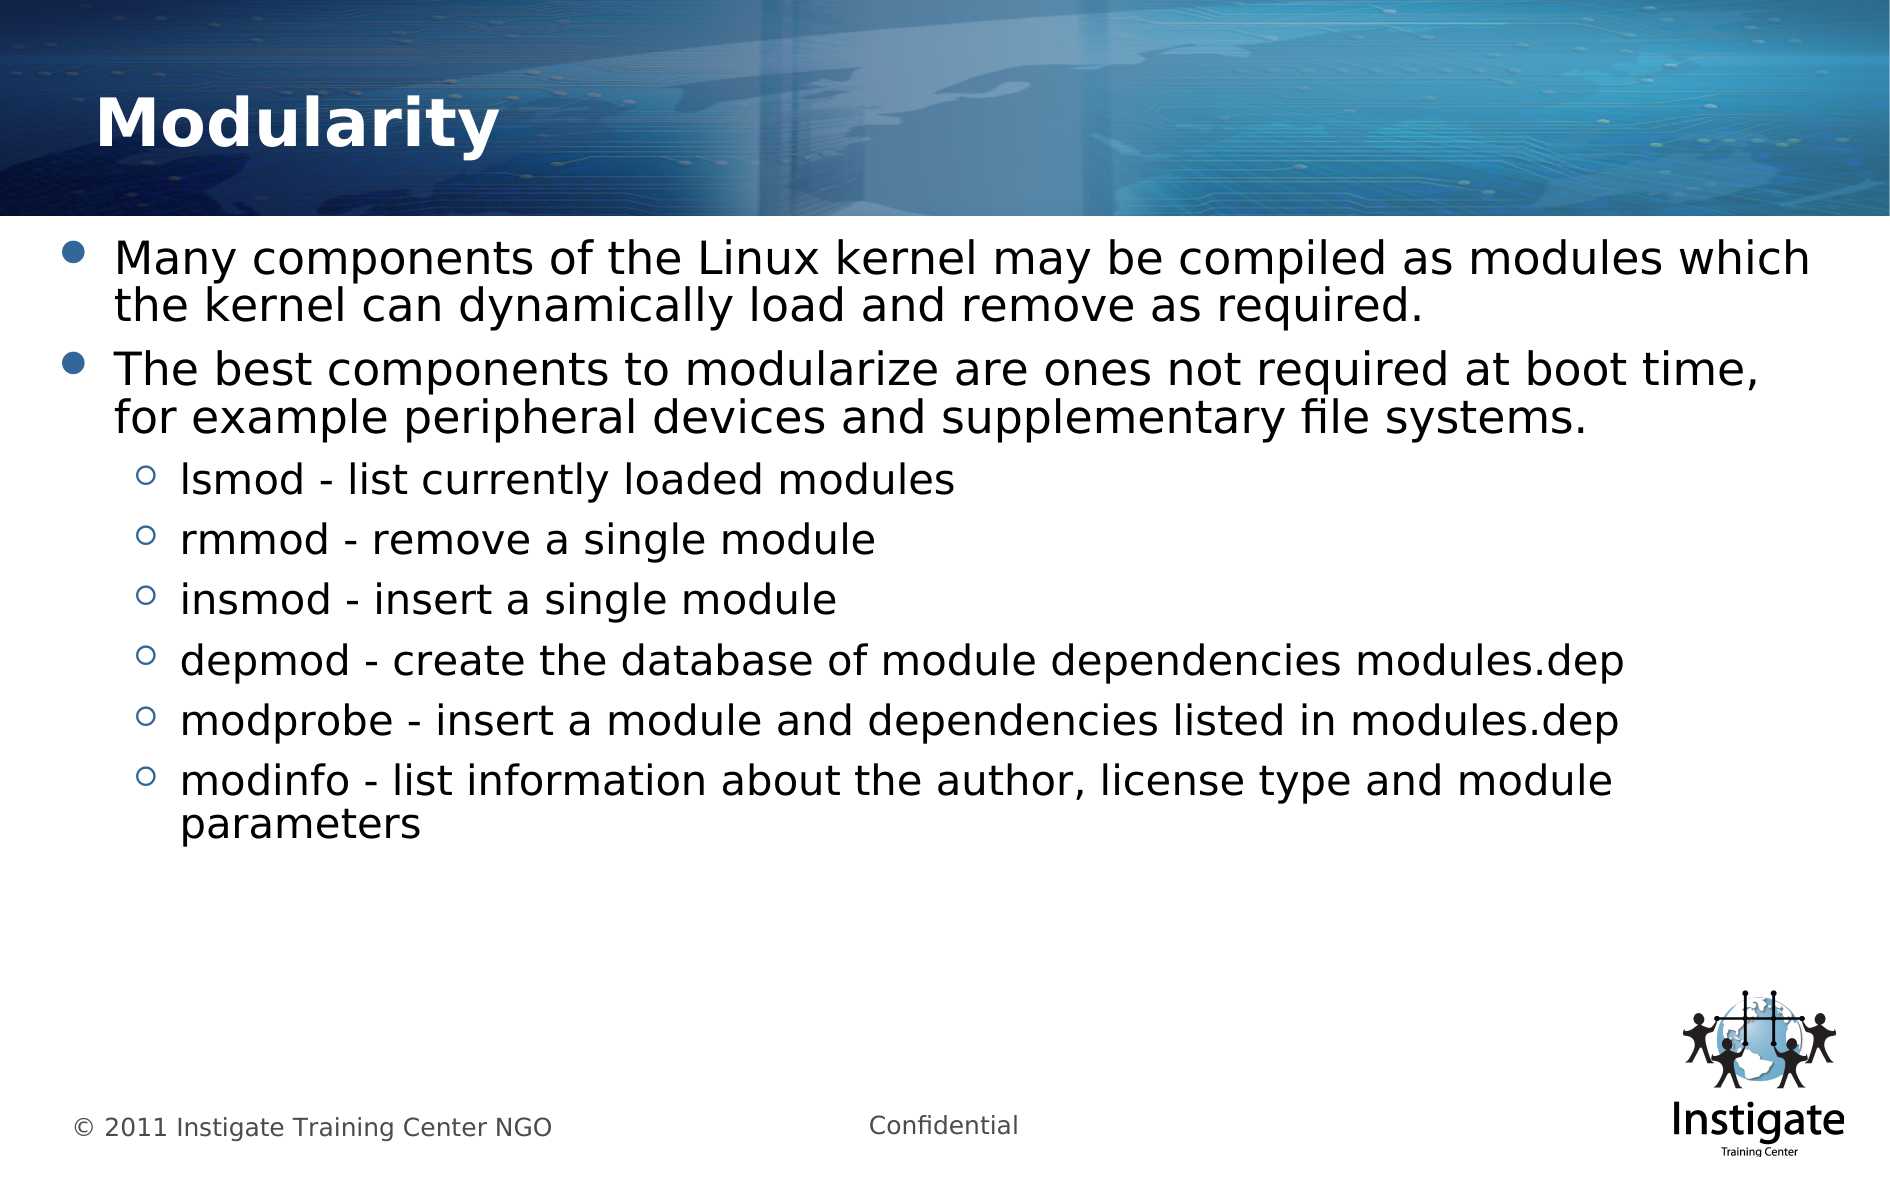

# Modularity
Many components of the Linux kernel may be compiled as modules which the kernel can dynamically load and remove as required.
The best components to modularize are ones not required at boot time, for example peripheral devices and supplementary file systems.
lsmod - list currently loaded modules
rmmod - remove a single module
insmod - insert a single module
depmod - create the database of module dependencies modules.dep
modprobe - insert a module and dependencies listed in modules.dep
modinfo - list information about the author, license type and module parameters